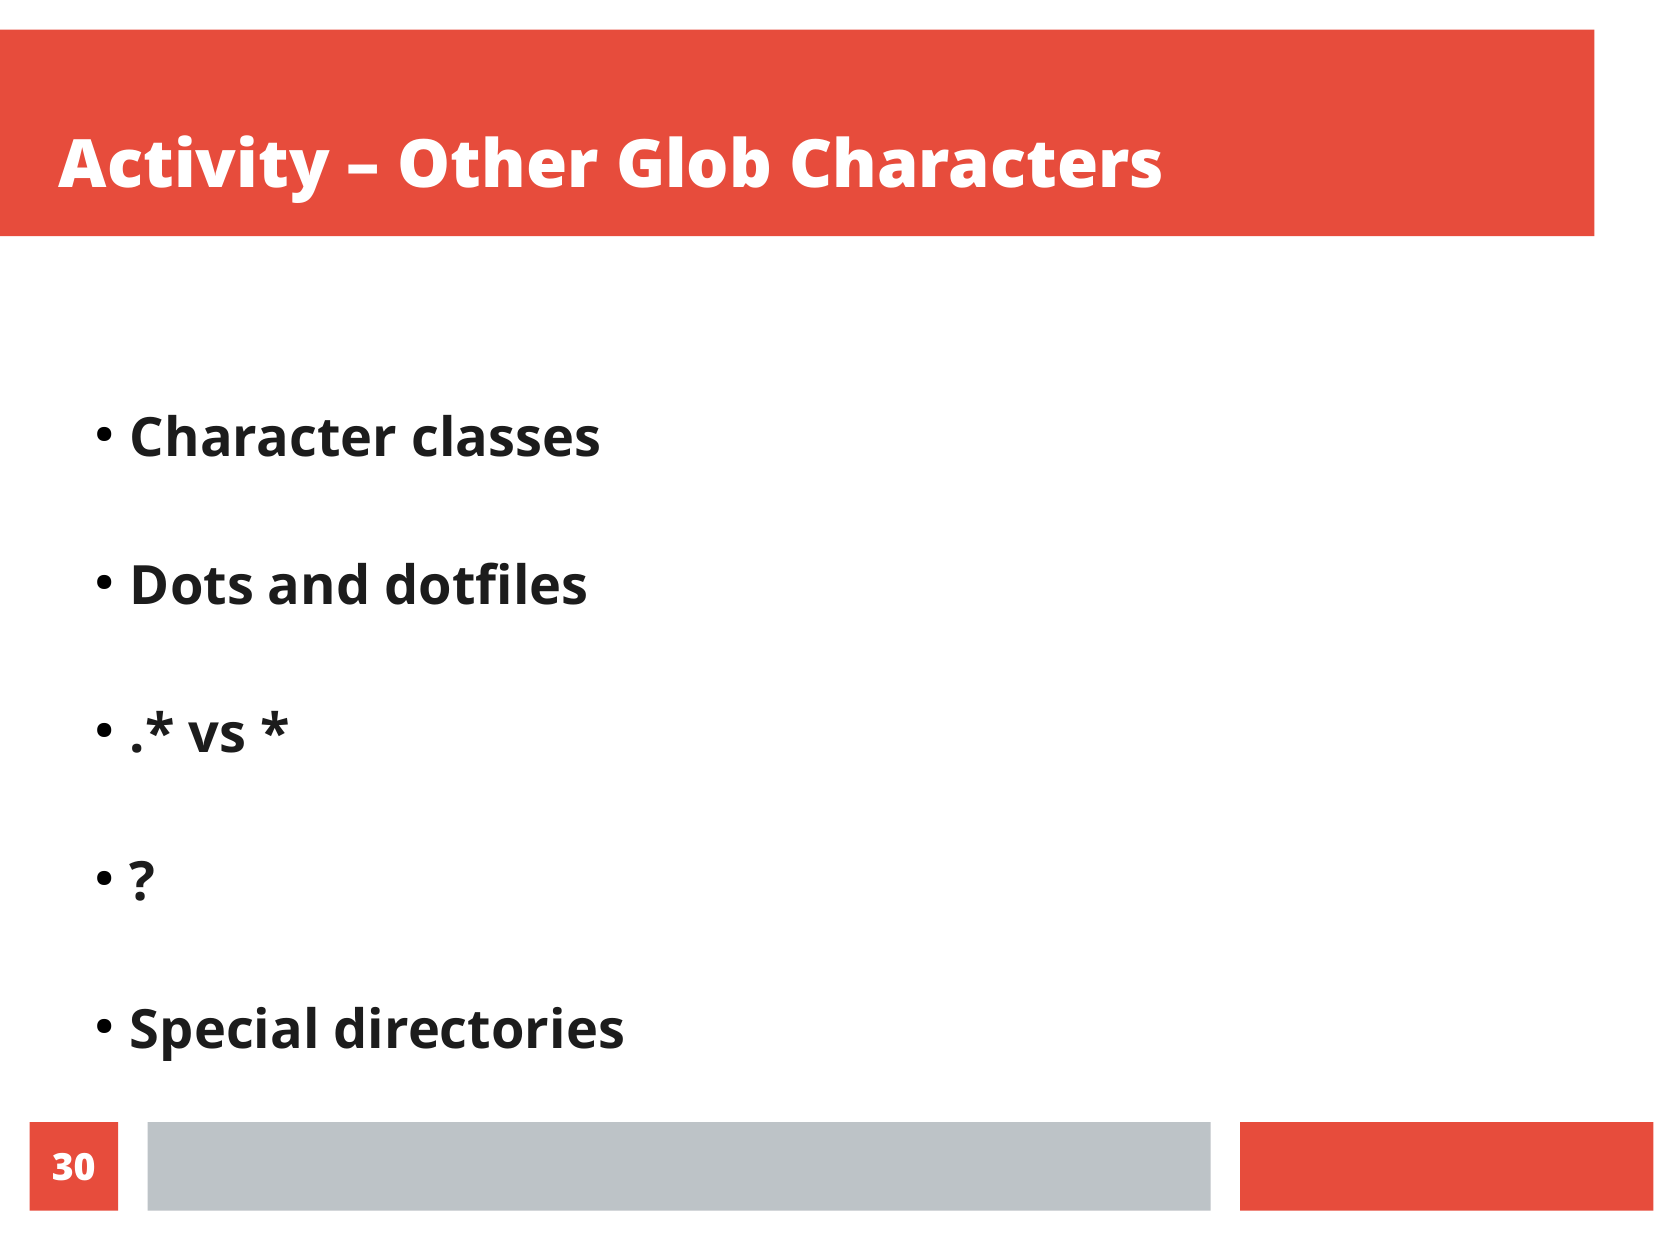

# Activity – Other Glob Characters
Character classes
Dots and dotfiles
.* vs *
?
Special directories
30